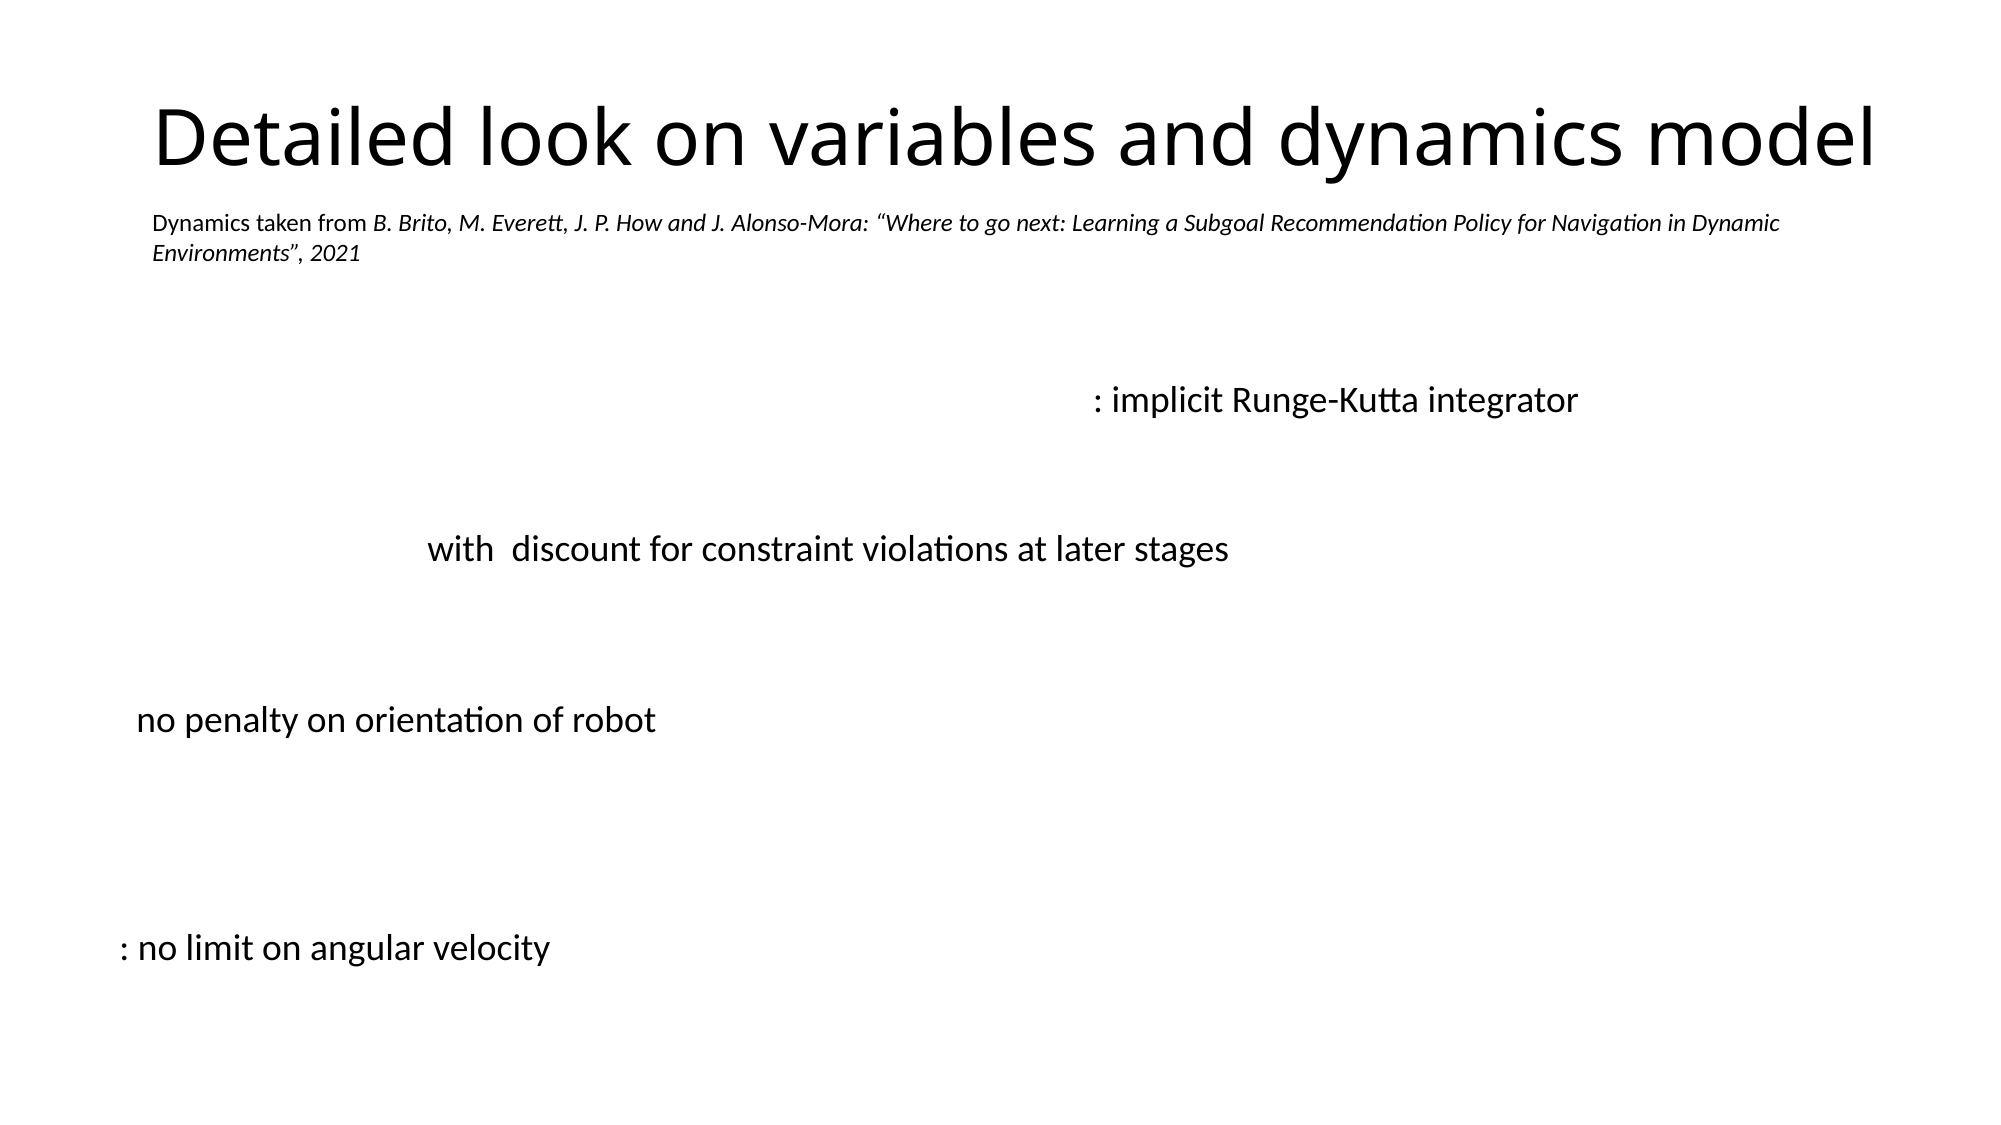

# Detailed look on variables and dynamics model
Dynamics taken from B. Brito, M. Everett, J. P. How and J. Alonso-Mora: “Where to go next: Learning a Subgoal Recommendation Policy for Navigation in Dynamic Environments”, 2021
: implicit Runge-Kutta integrator
 with discount for constraint violations at later stages
 no penalty on orientation of robot
: no limit on angular velocity